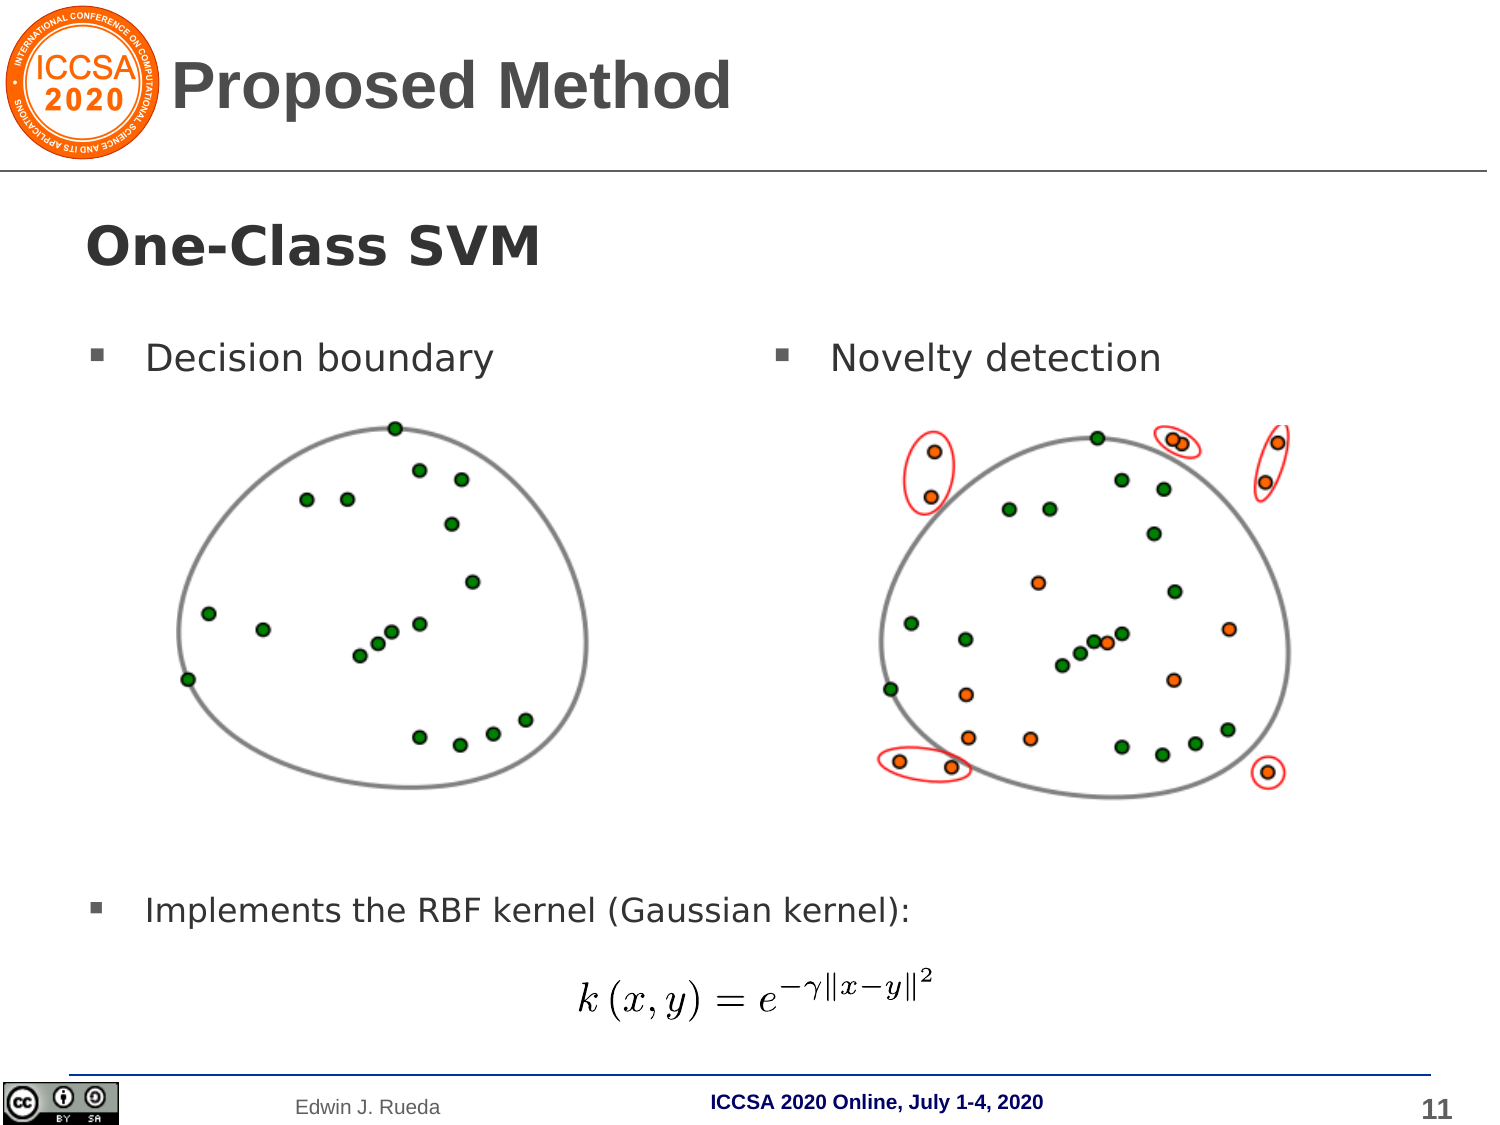

# Proposed Method
One-Class SVM
Decision boundary
Novelty detection
Implements the RBF kernel (Gaussian kernel):